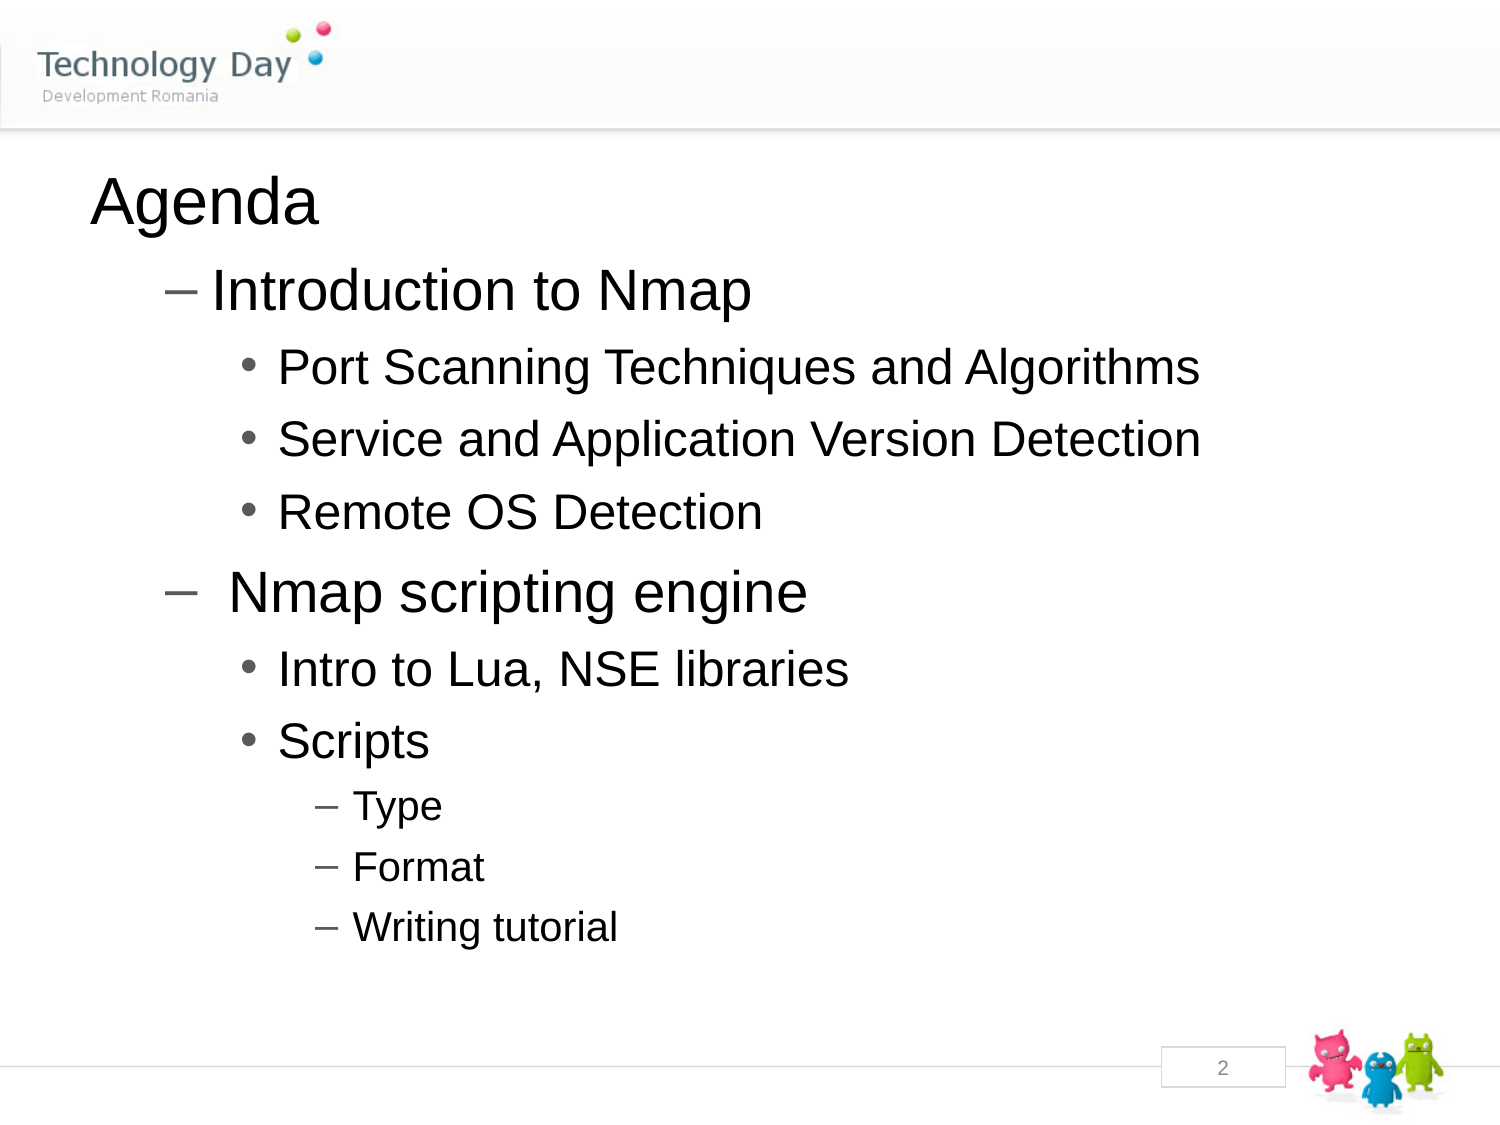

#
Agenda
Introduction to Nmap
Port Scanning Techniques and Algorithms
Service and Application Version Detection
Remote OS Detection
 Nmap scripting engine
Intro to Lua, NSE libraries
Scripts
Type
Format
Writing tutorial